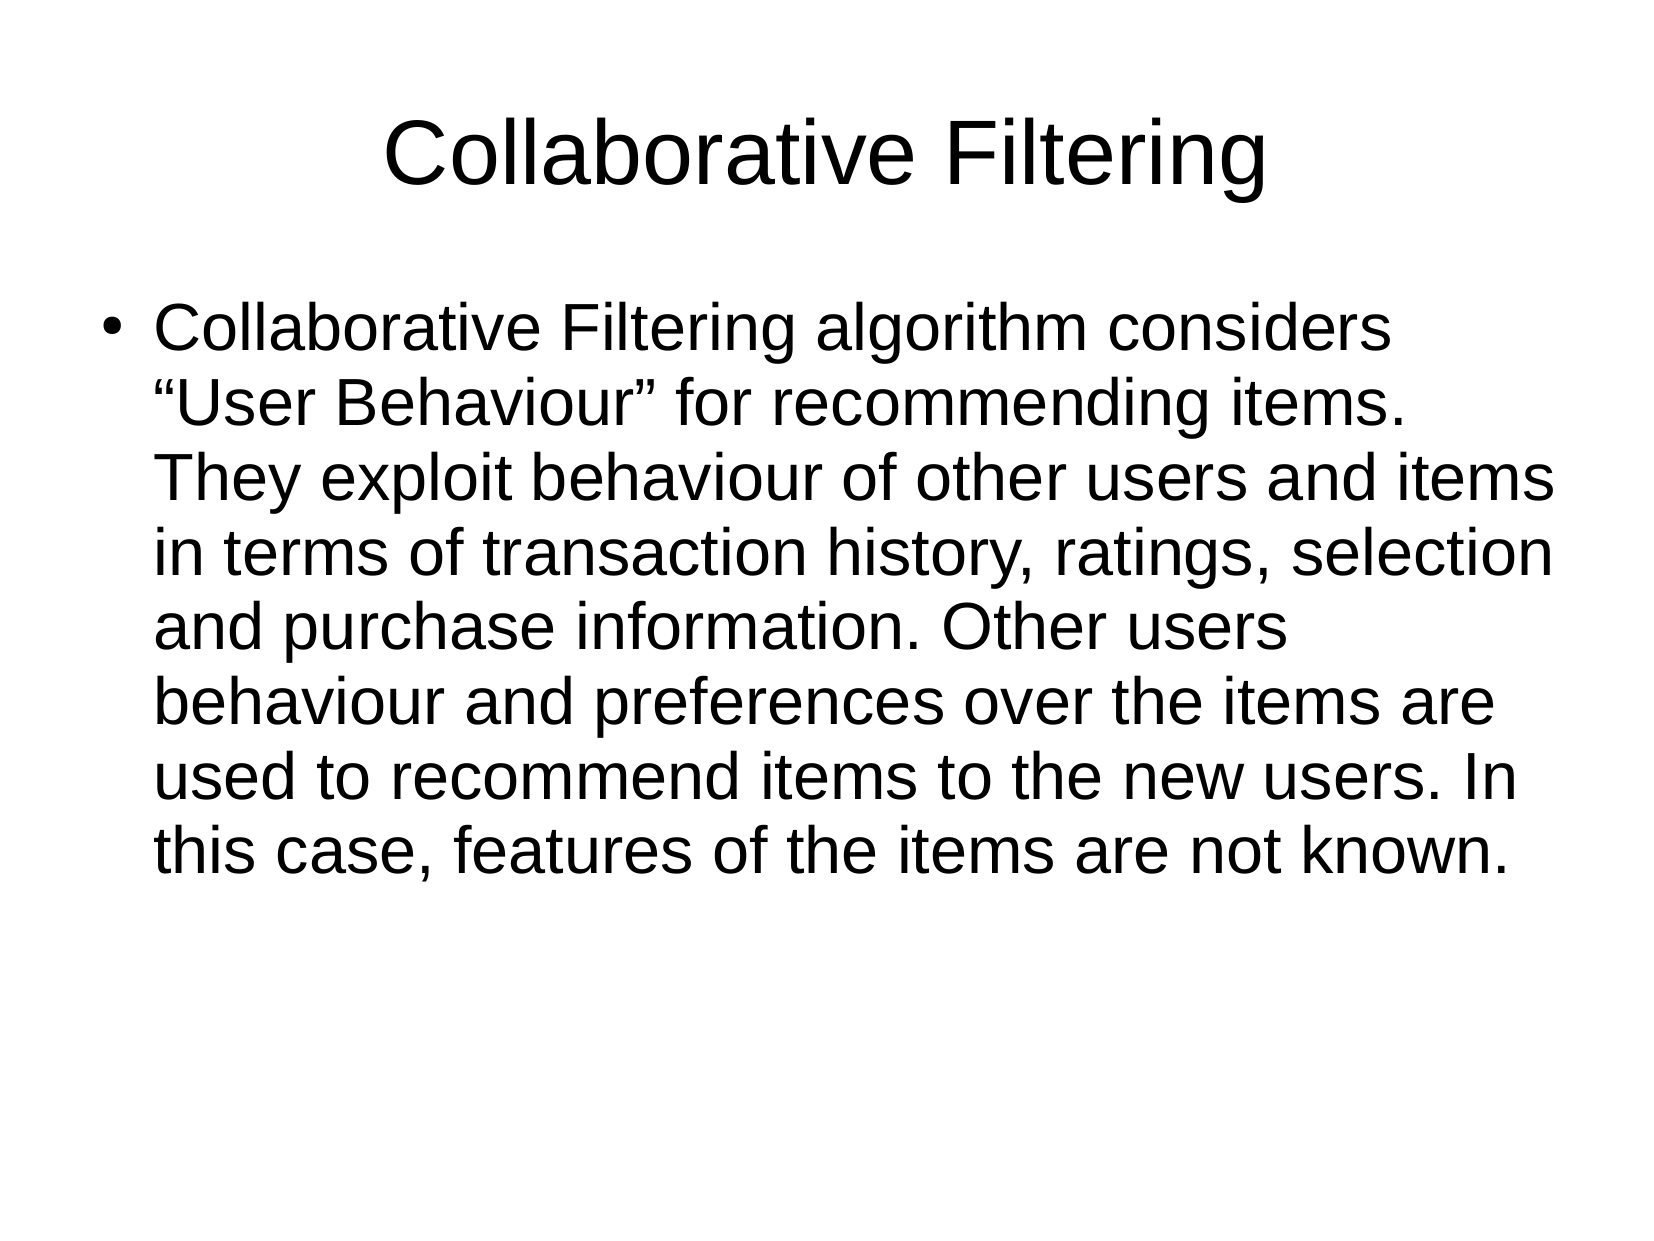

# Collaborative Filtering
Collaborative Filtering algorithm considers “User Behaviour” for recommending items. They exploit behaviour of other users and items in terms of transaction history, ratings, selection and purchase information. Other users behaviour and preferences over the items are used to recommend items to the new users. In this case, features of the items are not known.